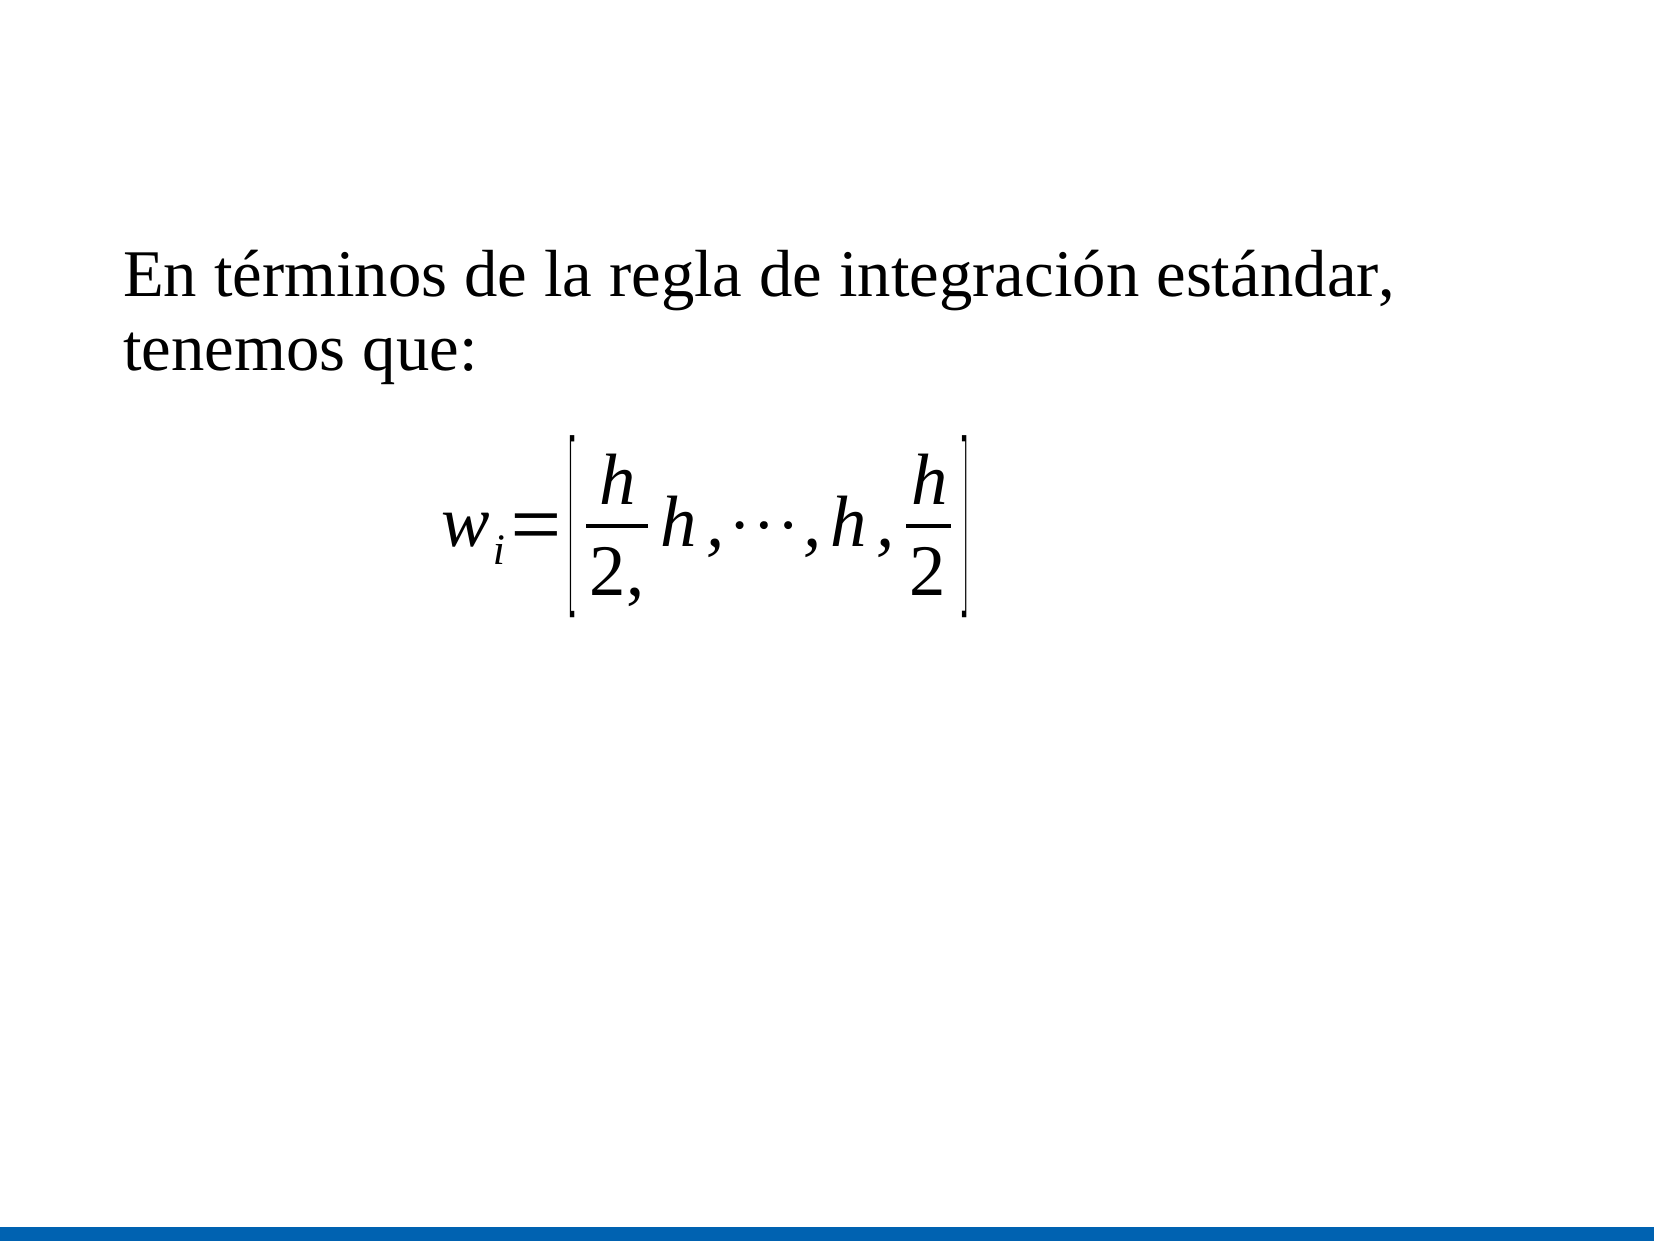

# En términos de la regla de integración estándar, tenemos que: